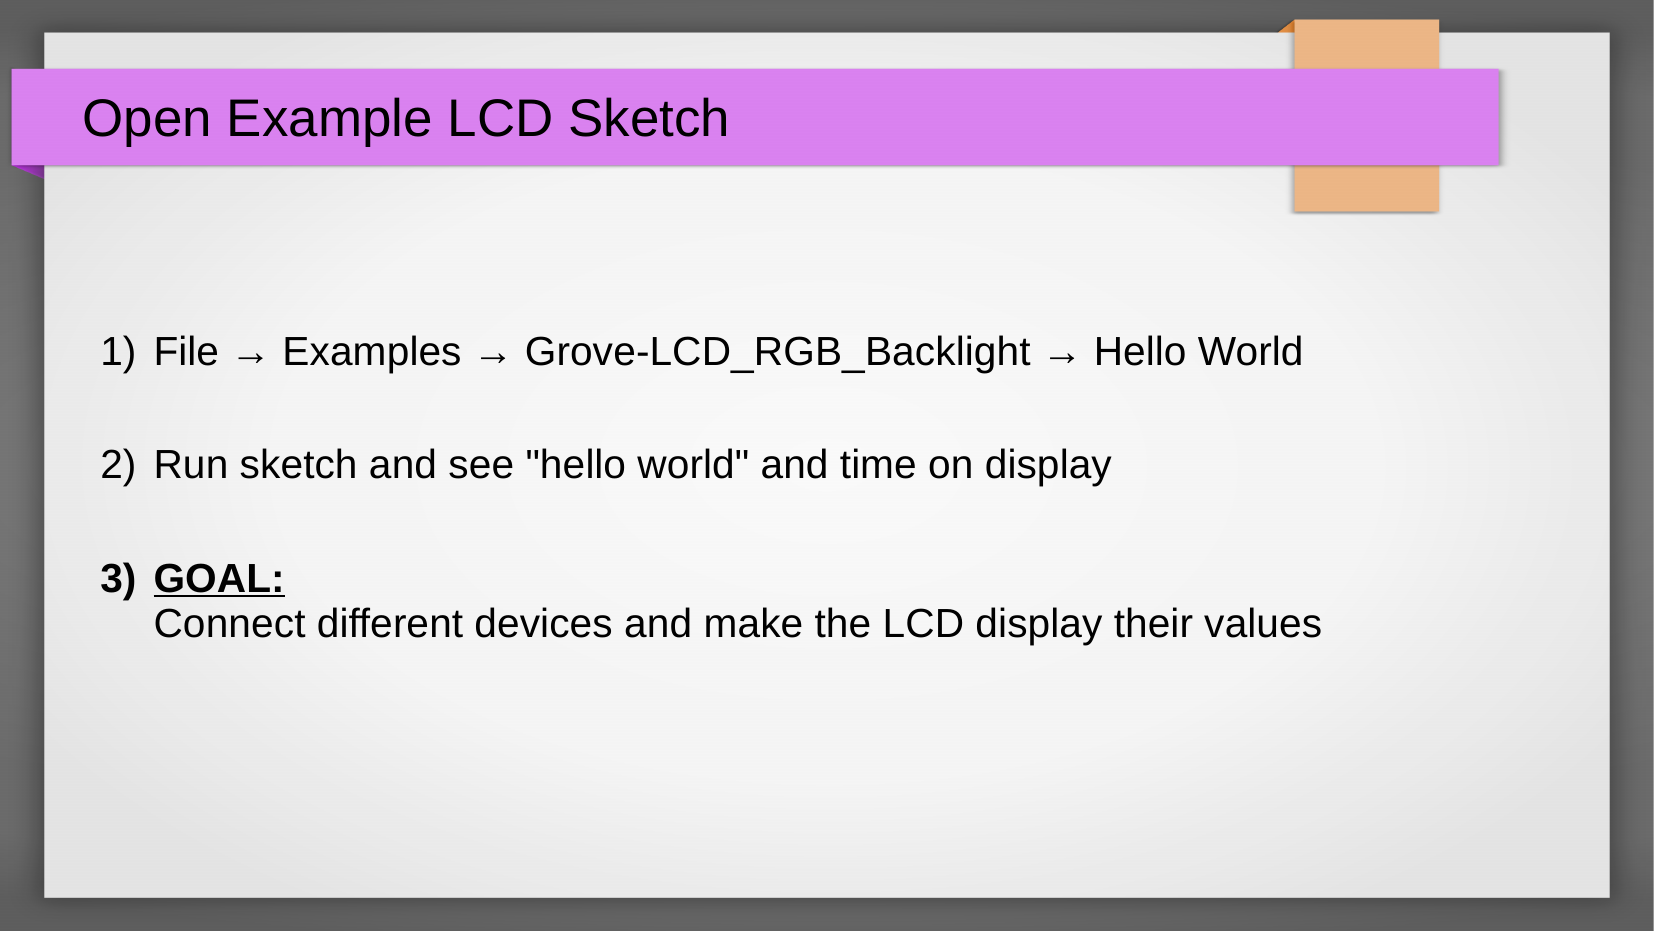

# Open Example LCD Sketch
File → Examples → Grove-LCD_RGB_Backlight → Hello World
Run sketch and see "hello world" and time on display
GOAL:
Connect different devices and make the LCD display their values